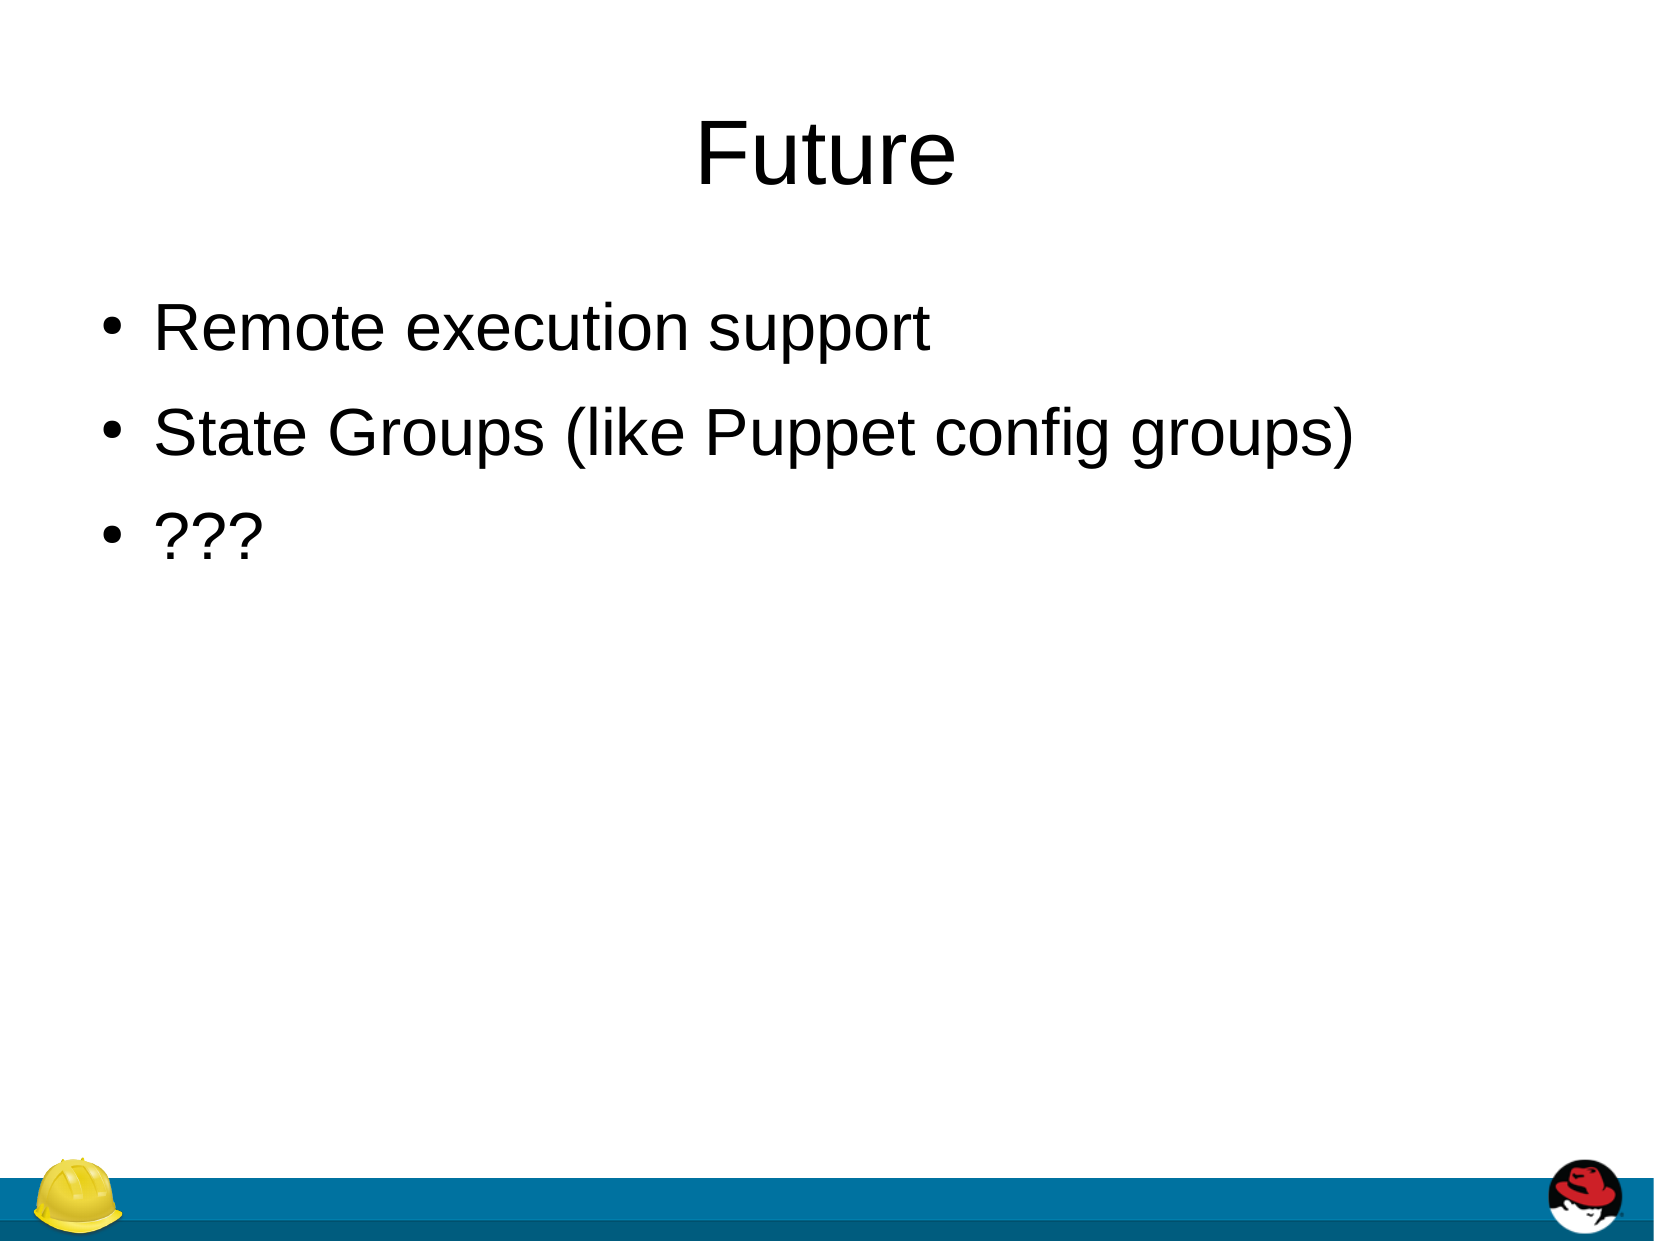

# Future
Remote execution support
State Groups (like Puppet config groups)
???